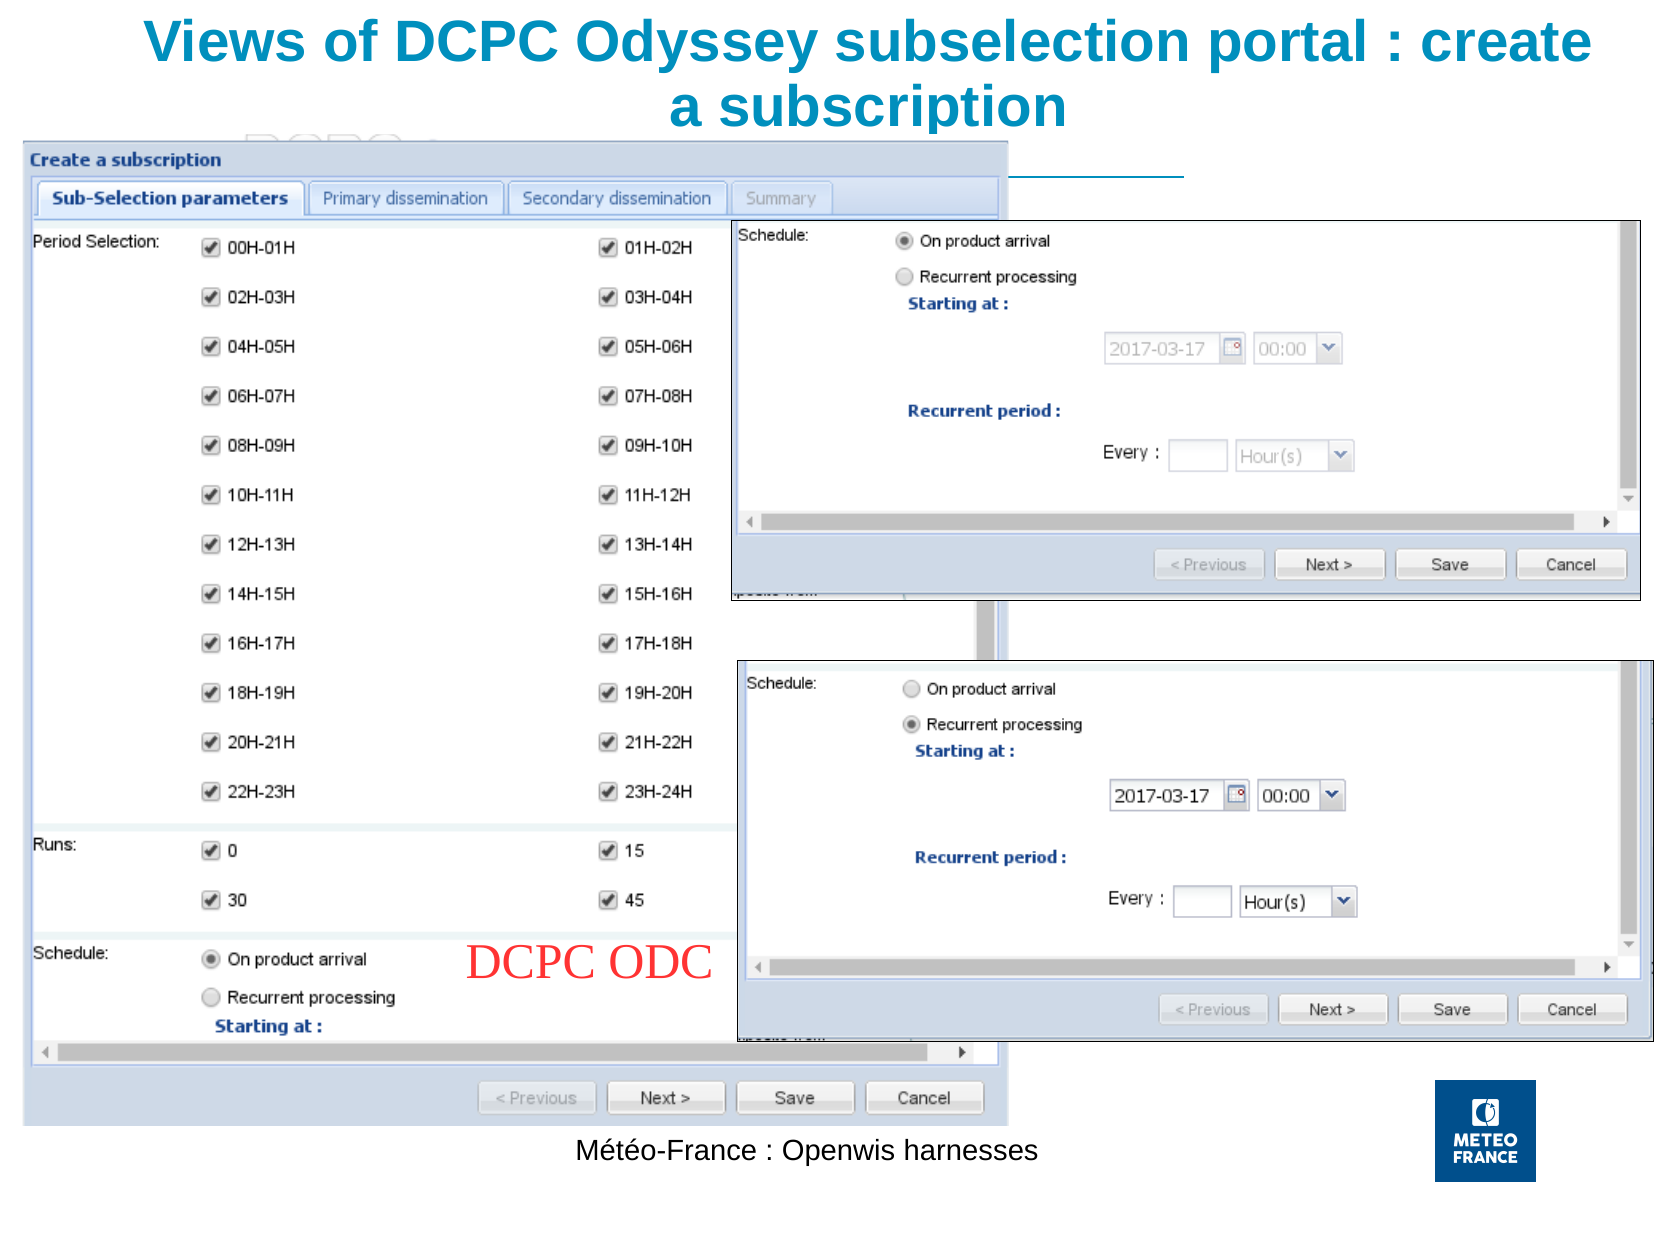

# Views of DCPC Odyssey subselection portal : create a subscription
		DCPC ODC
Météo-France : Openwis harnesses